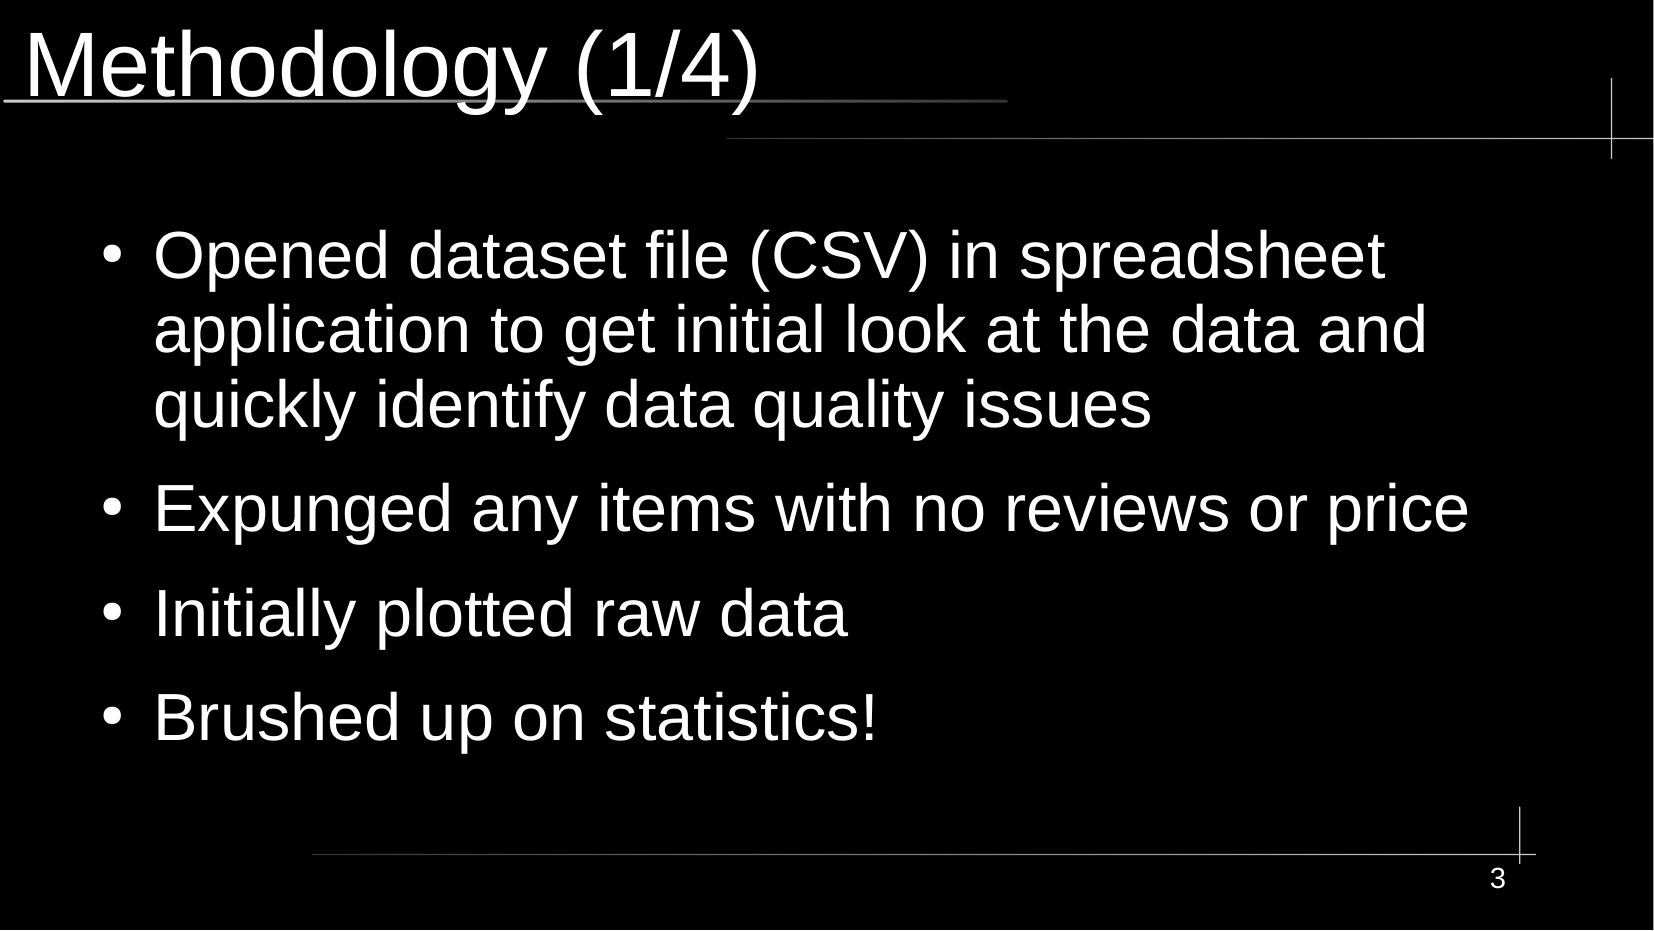

# Methodology (1/4)
Opened dataset file (CSV) in spreadsheet application to get initial look at the data and quickly identify data quality issues
Expunged any items with no reviews or price
Initially plotted raw data
Brushed up on statistics!
3